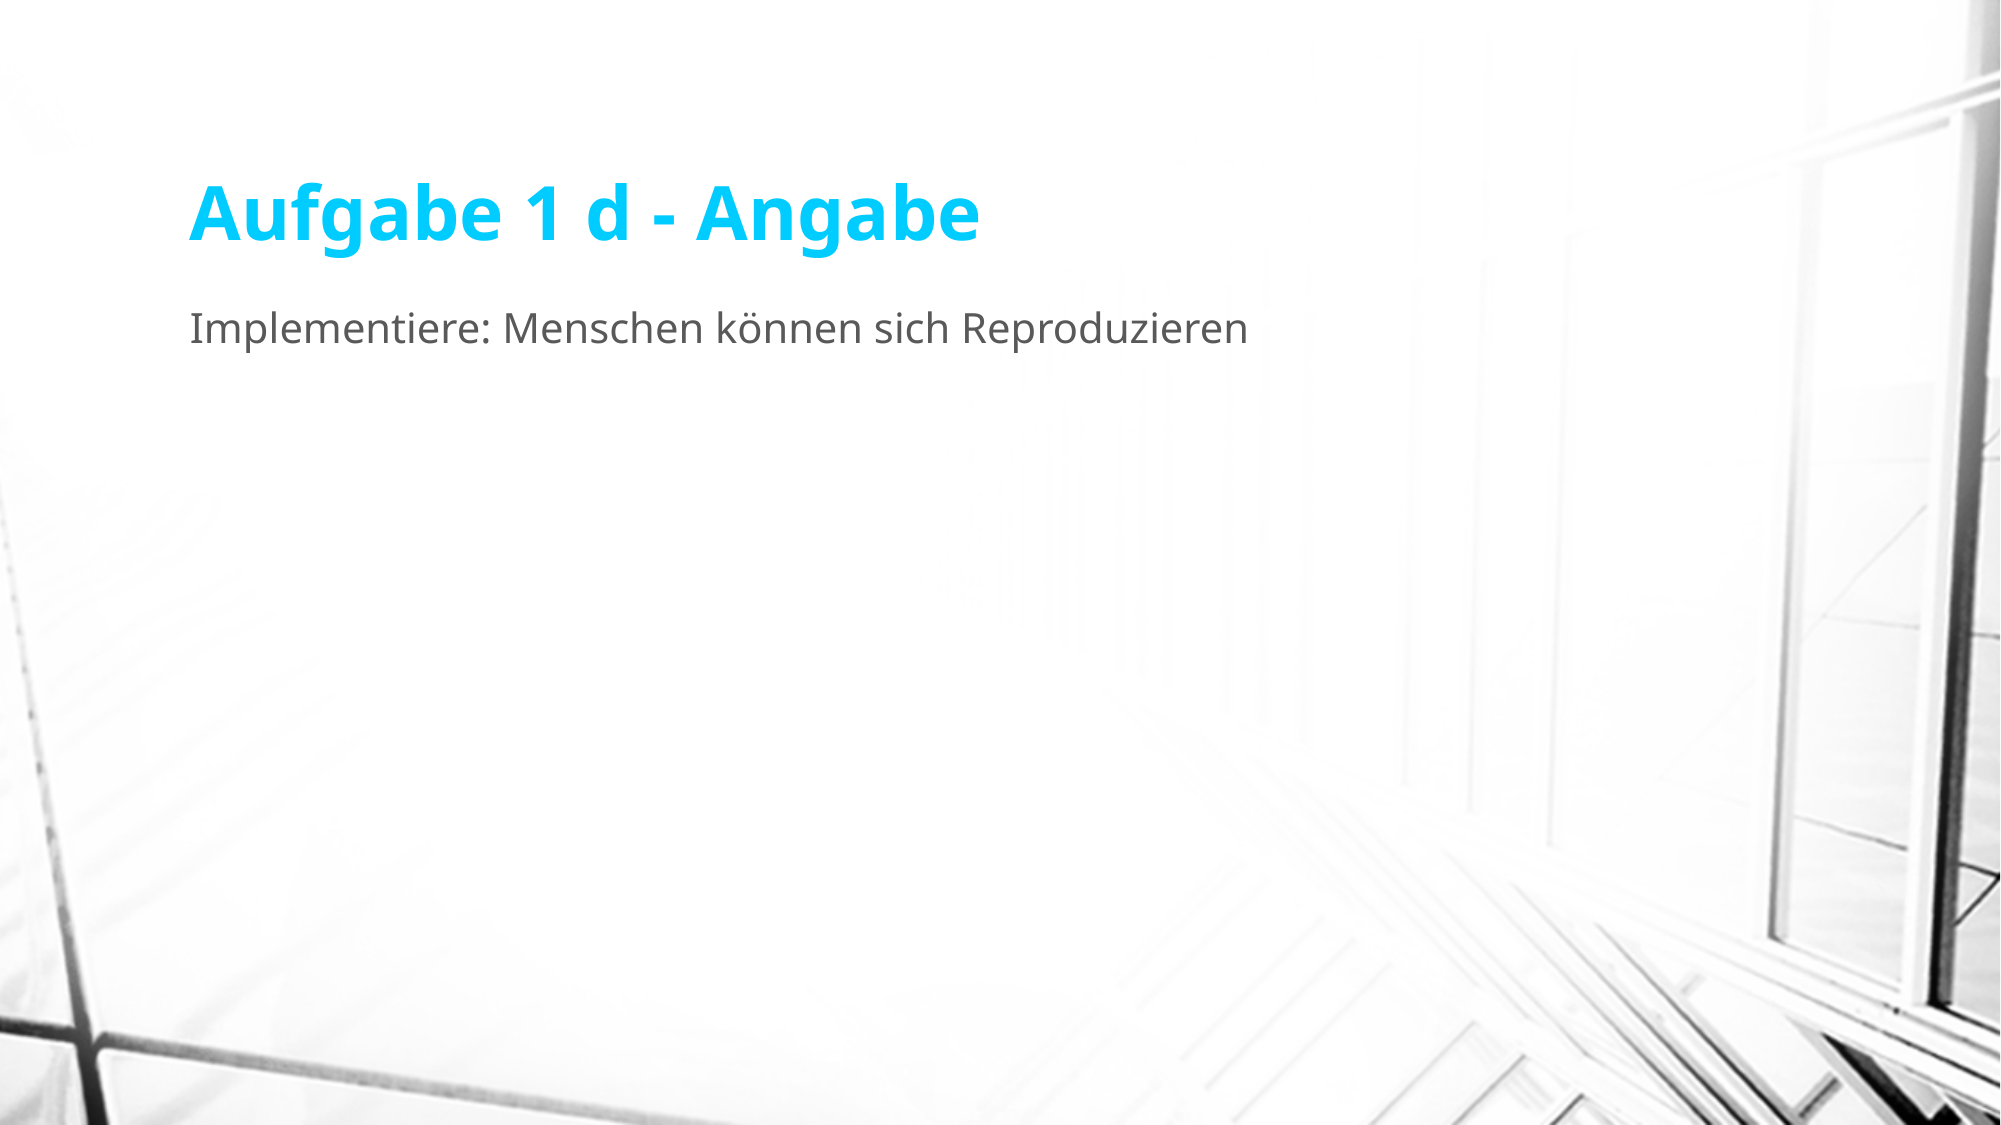

# Aufgabe 1 d - Angabe
Implementiere: Menschen können sich Reproduzieren